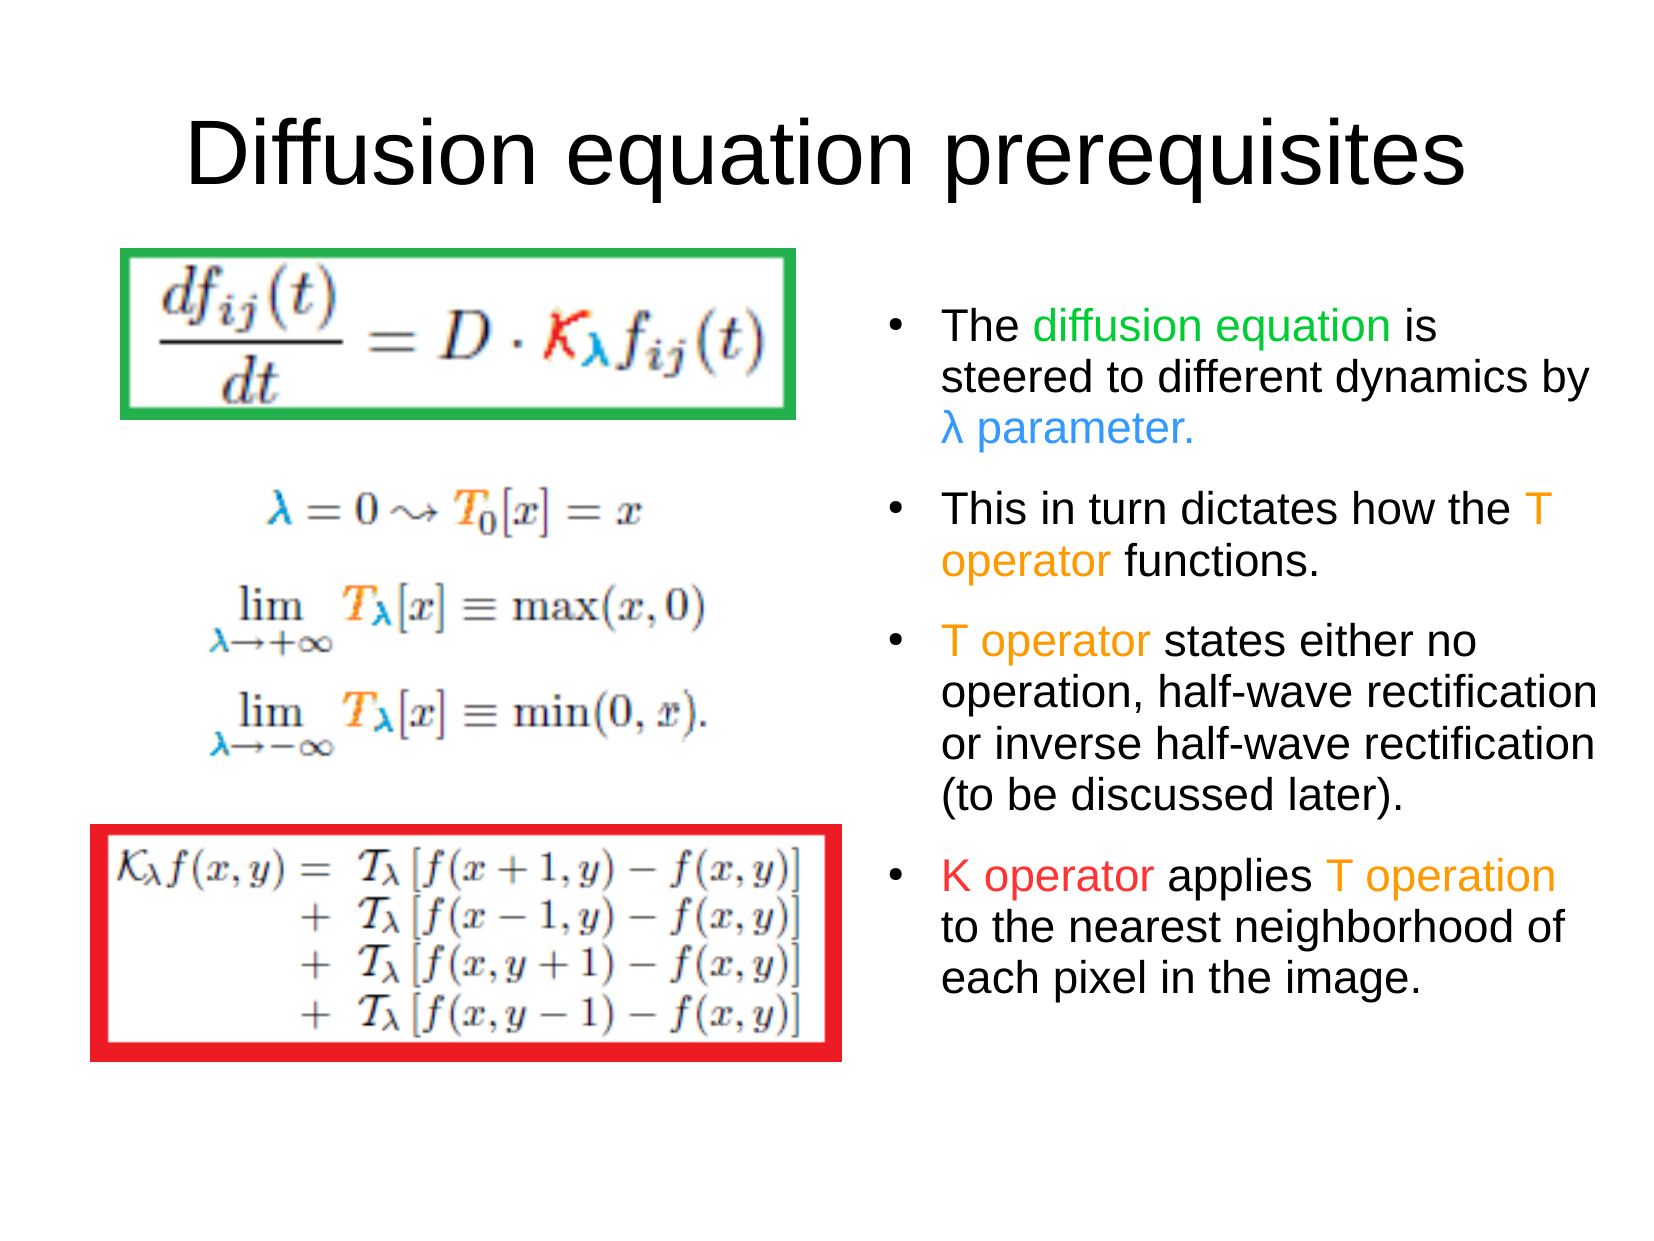

# Diffusion equation prerequisites
The diffusion equation is steered to different dynamics by λ parameter.
This in turn dictates how the T operator functions.
T operator states either no operation, half-wave rectification or inverse half-wave rectification (to be discussed later).
K operator applies T operation to the nearest neighborhood of each pixel in the image.